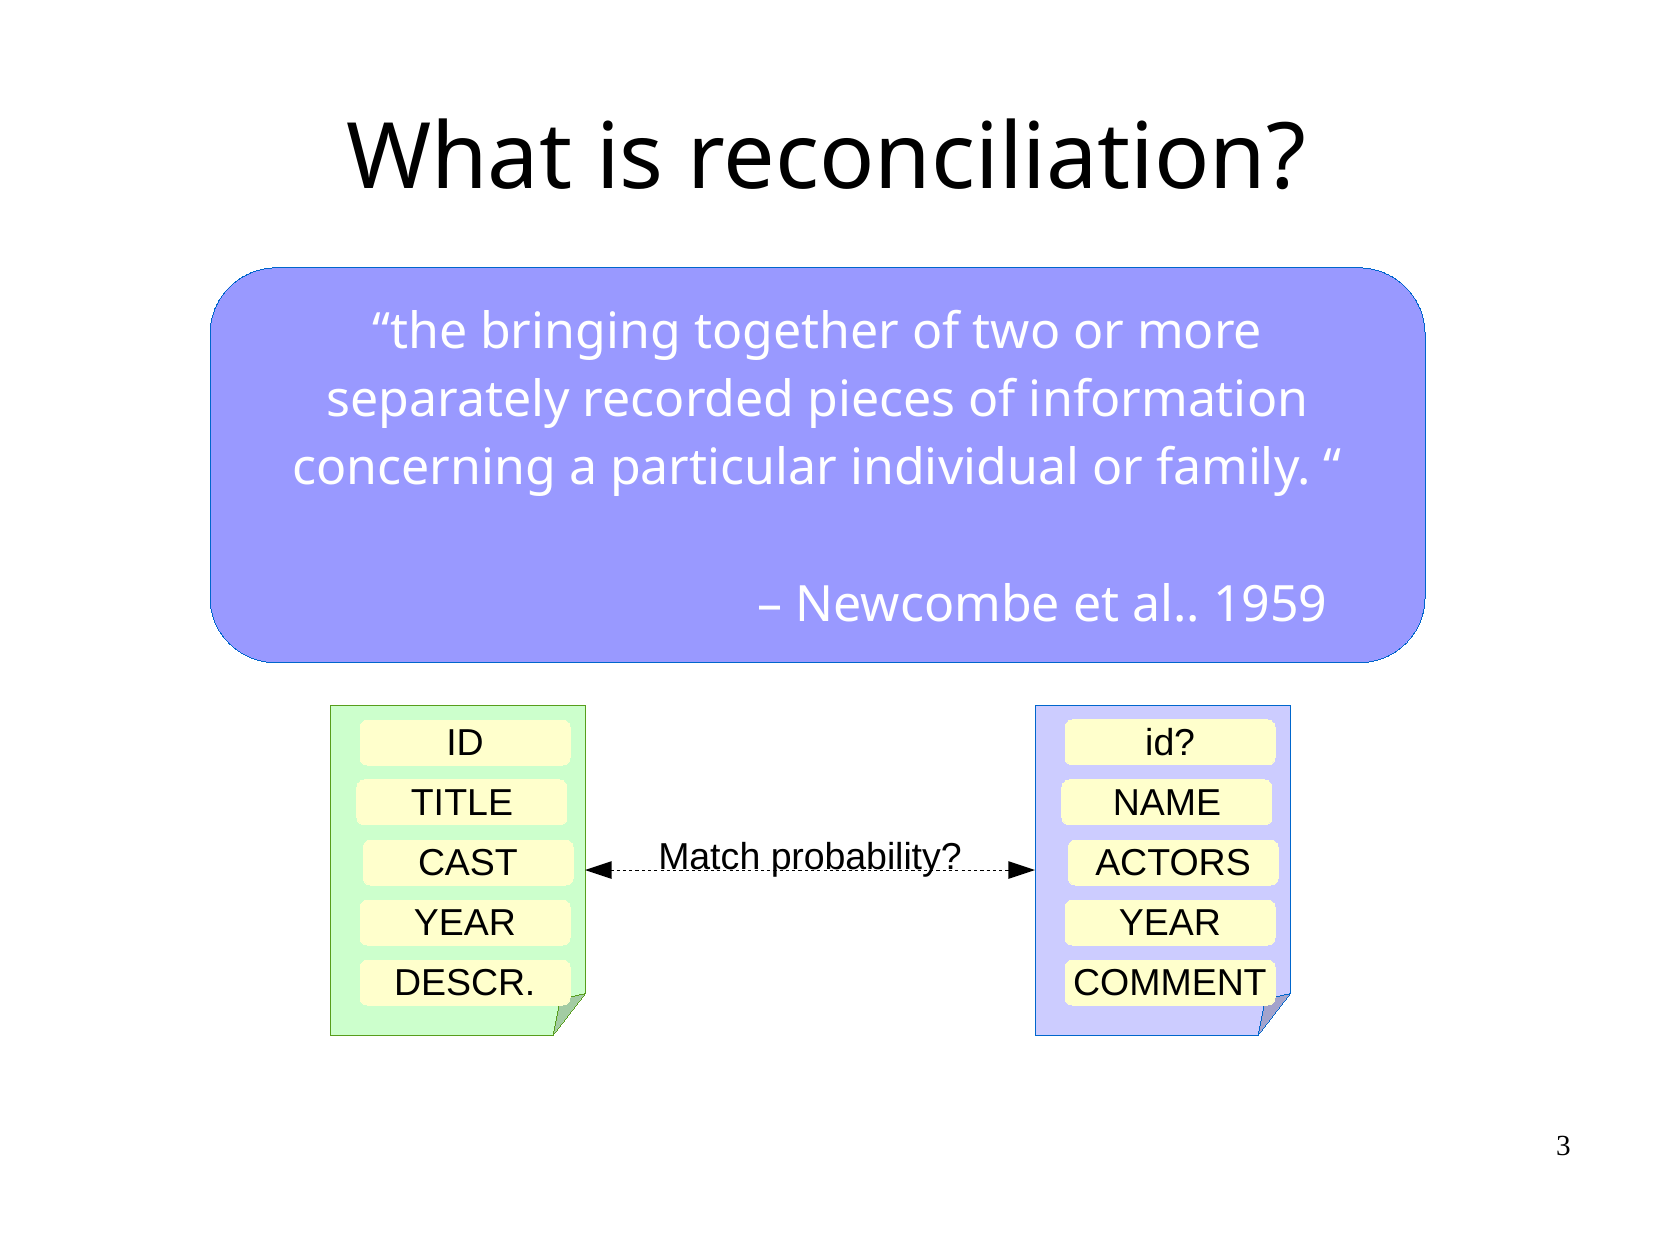

# What is reconciliation?
“the bringing together of two or more separately recorded pieces of information concerning a particular individual or family. “
						– Newcombe et al.. 1959
ID
TITLE
CAST
YEAR
DESCR.
id?
NAME
ACTORS
YEAR
COMMENT
3